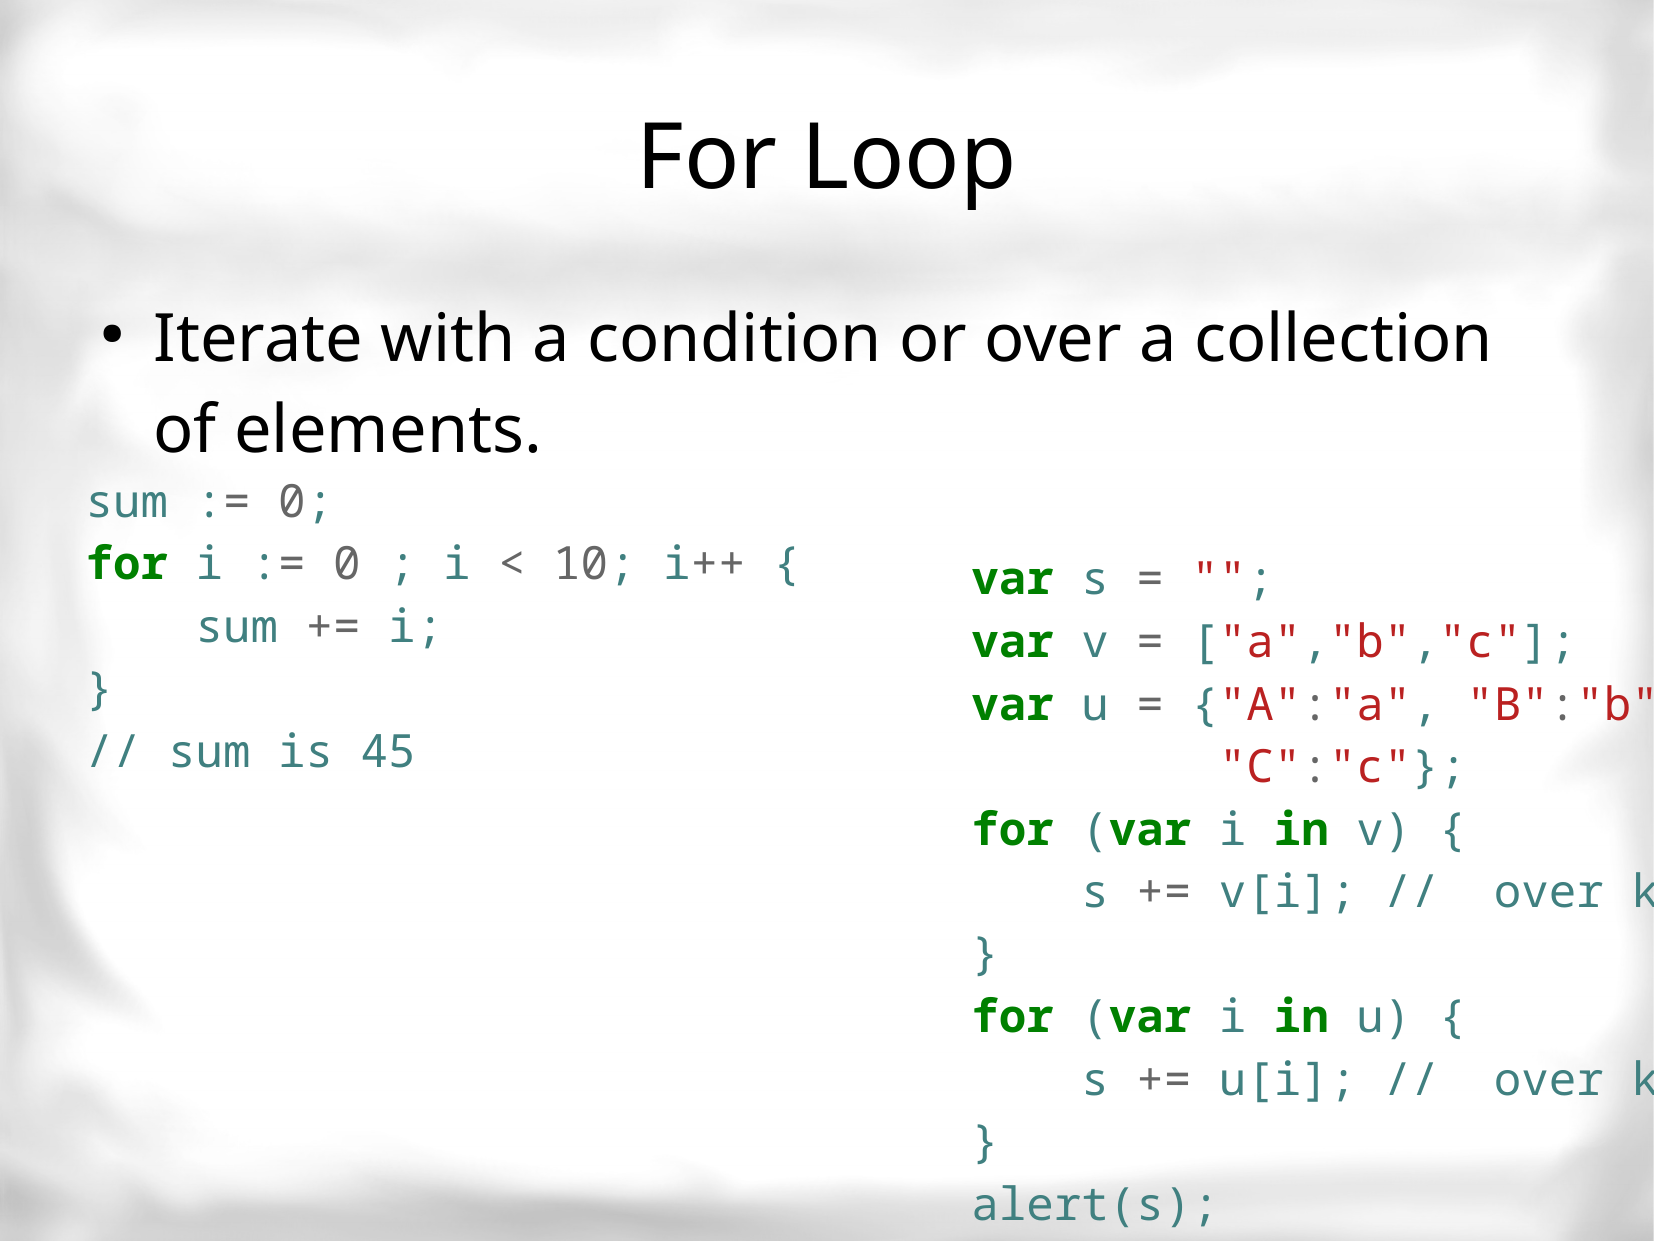

# For Loop
Iterate with a condition or over a collection of elements.
var s = "";
var v = ["a","b","c"];
var u = {"A":"a", "B":"b",
 "C":"c"};
for (var i in v) {
 s += v[i]; // over keys
}
for (var i in u) {
 s += u[i]; // over keys
}
alert(s);
// s starts with abc
sum := 0;
for i := 0 ; i < 10; i++ {
 sum += i;
}
// sum is 45